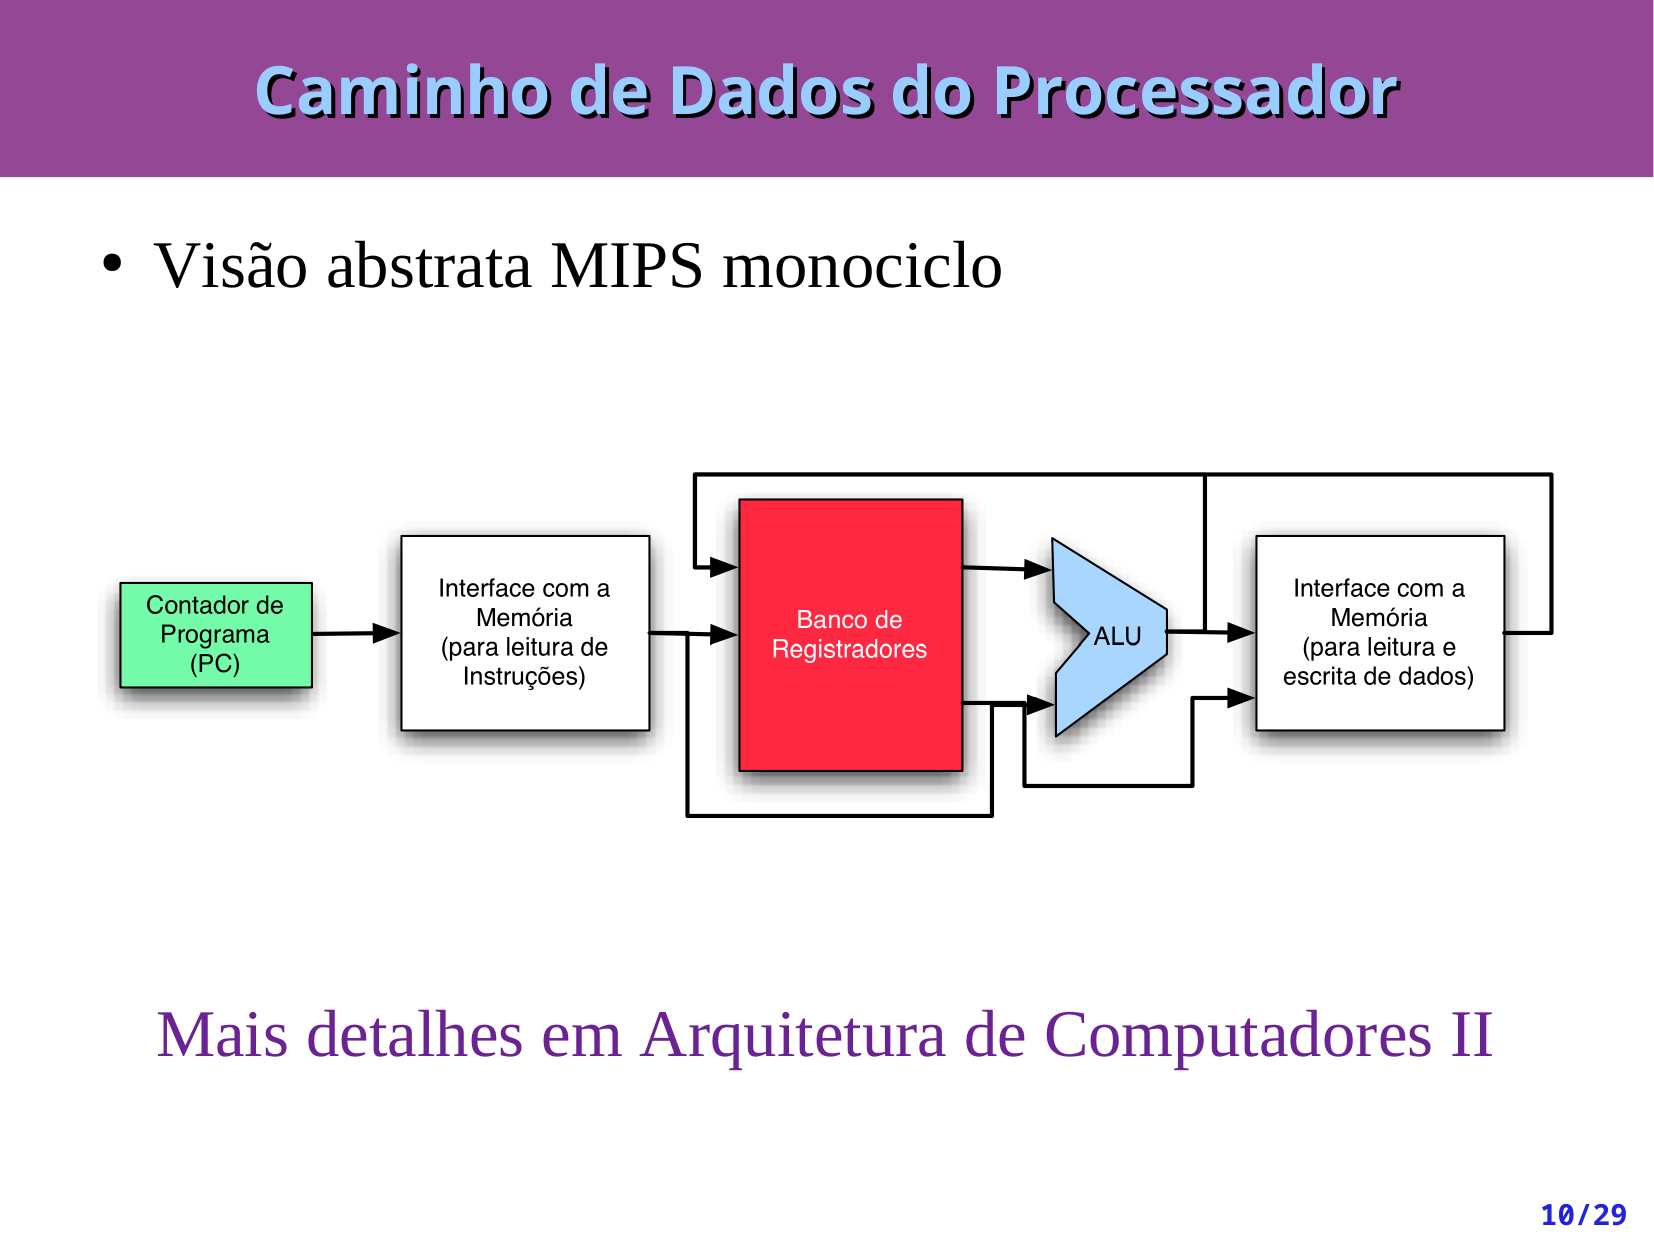

# Caminho de Dados do Processador
Visão abstrata MIPS monociclo
Mais detalhes em Arquitetura de Computadores II
10